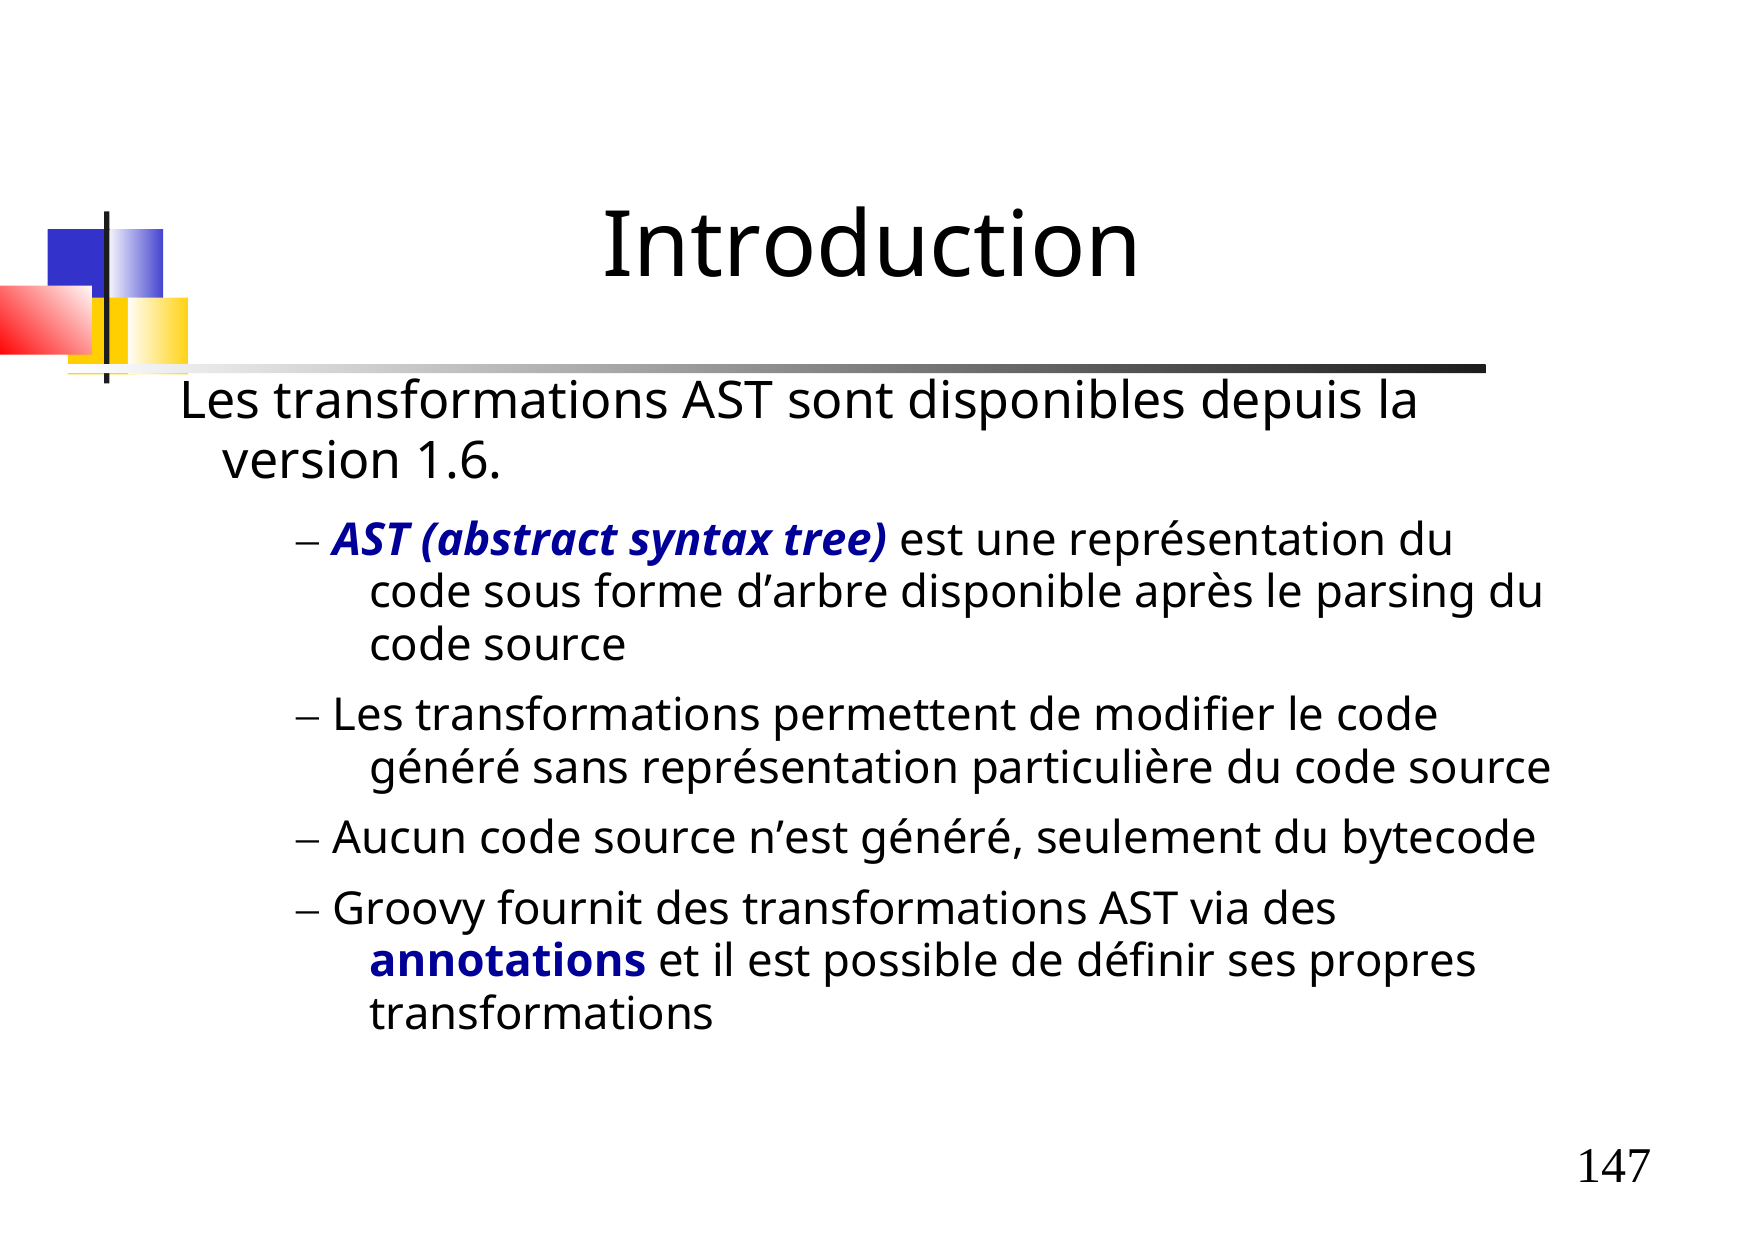

# Introduction
Les transformations AST sont disponibles depuis la version 1.6.
AST (abstract syntax tree) est une représentation du code sous forme d’arbre disponible après le parsing du code source
Les transformations permettent de modifier le code généré sans représentation particulière du code source
Aucun code source n’est généré, seulement du bytecode
Groovy fournit des transformations AST via des annotations et il est possible de définir ses propres transformations